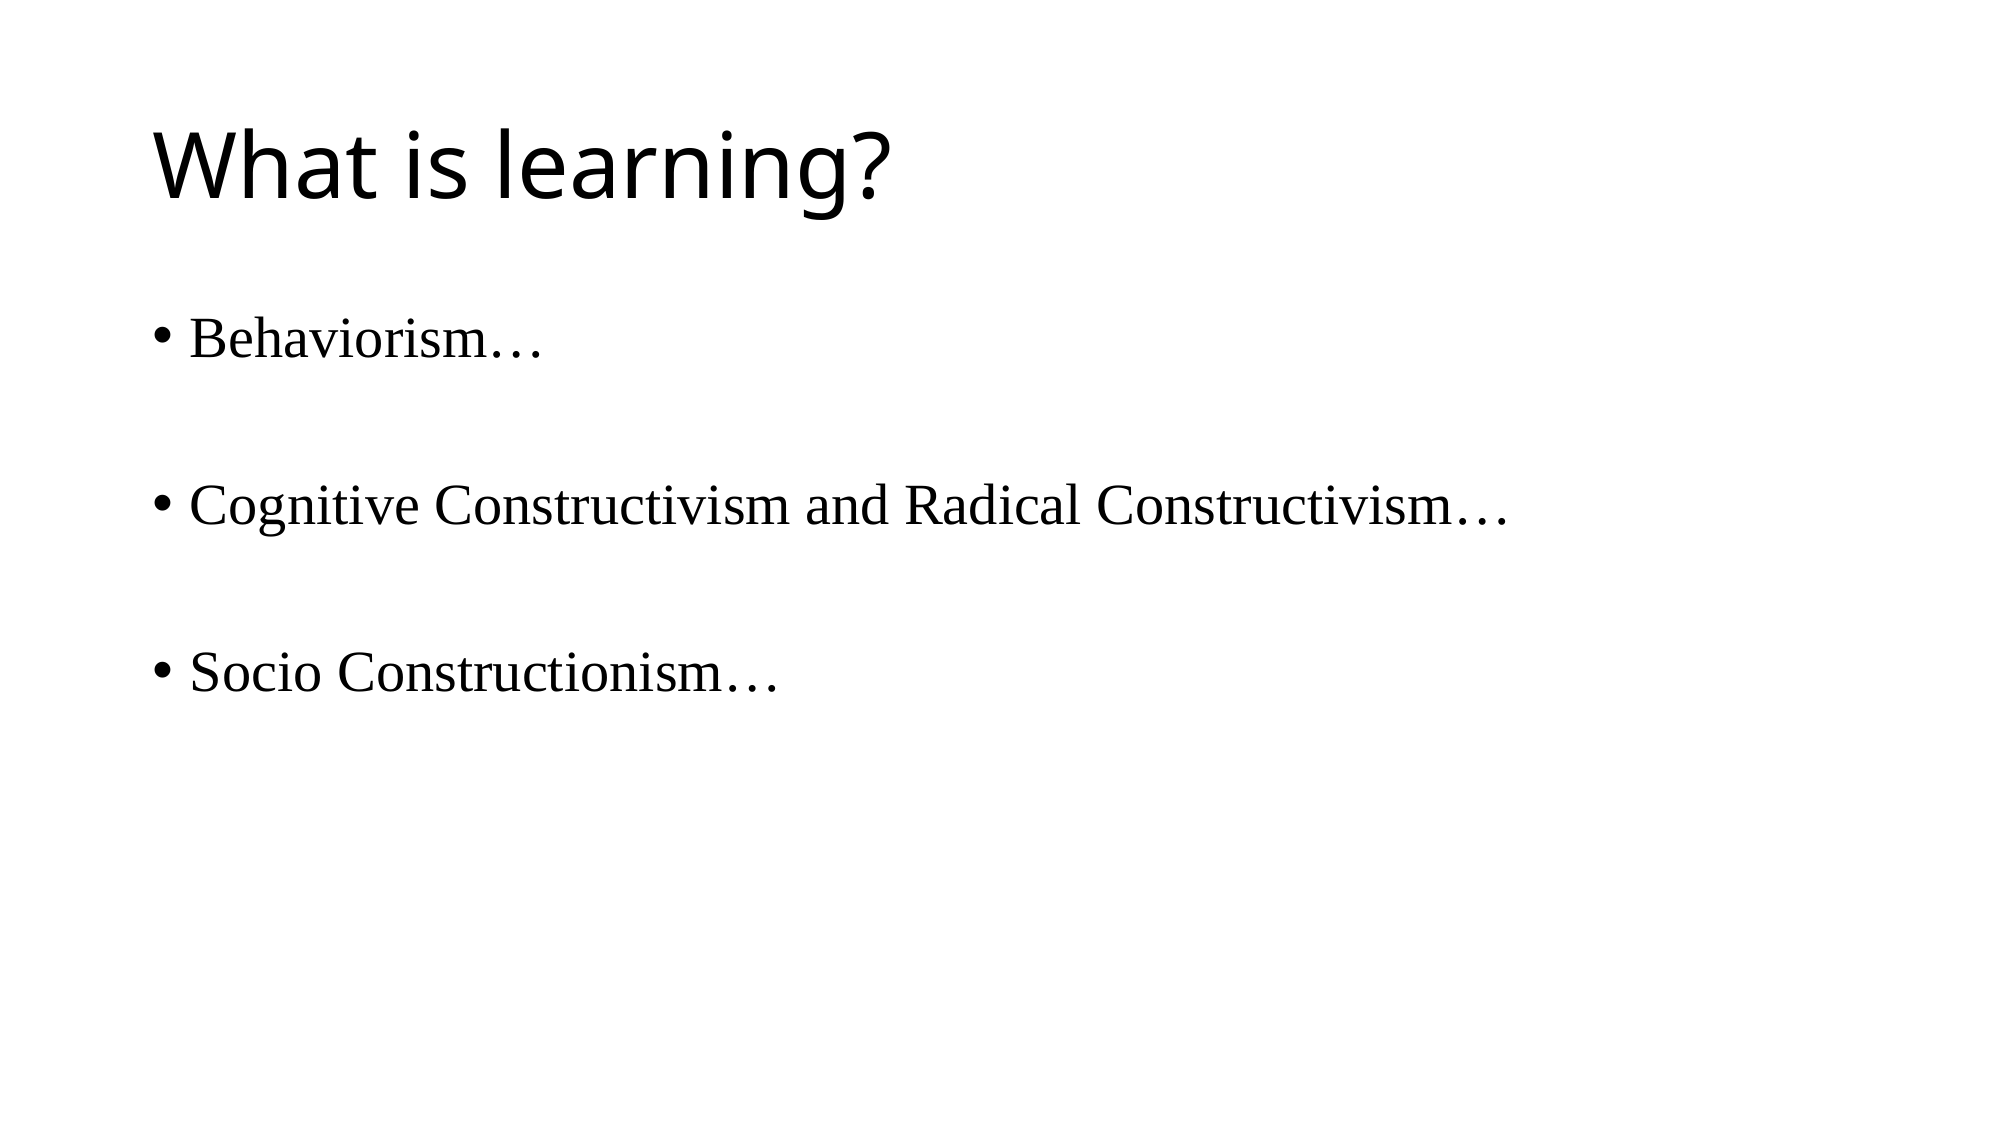

# What is learning?
Behaviorism…
Cognitive Constructivism and Radical Constructivism…
Socio Constructionism…